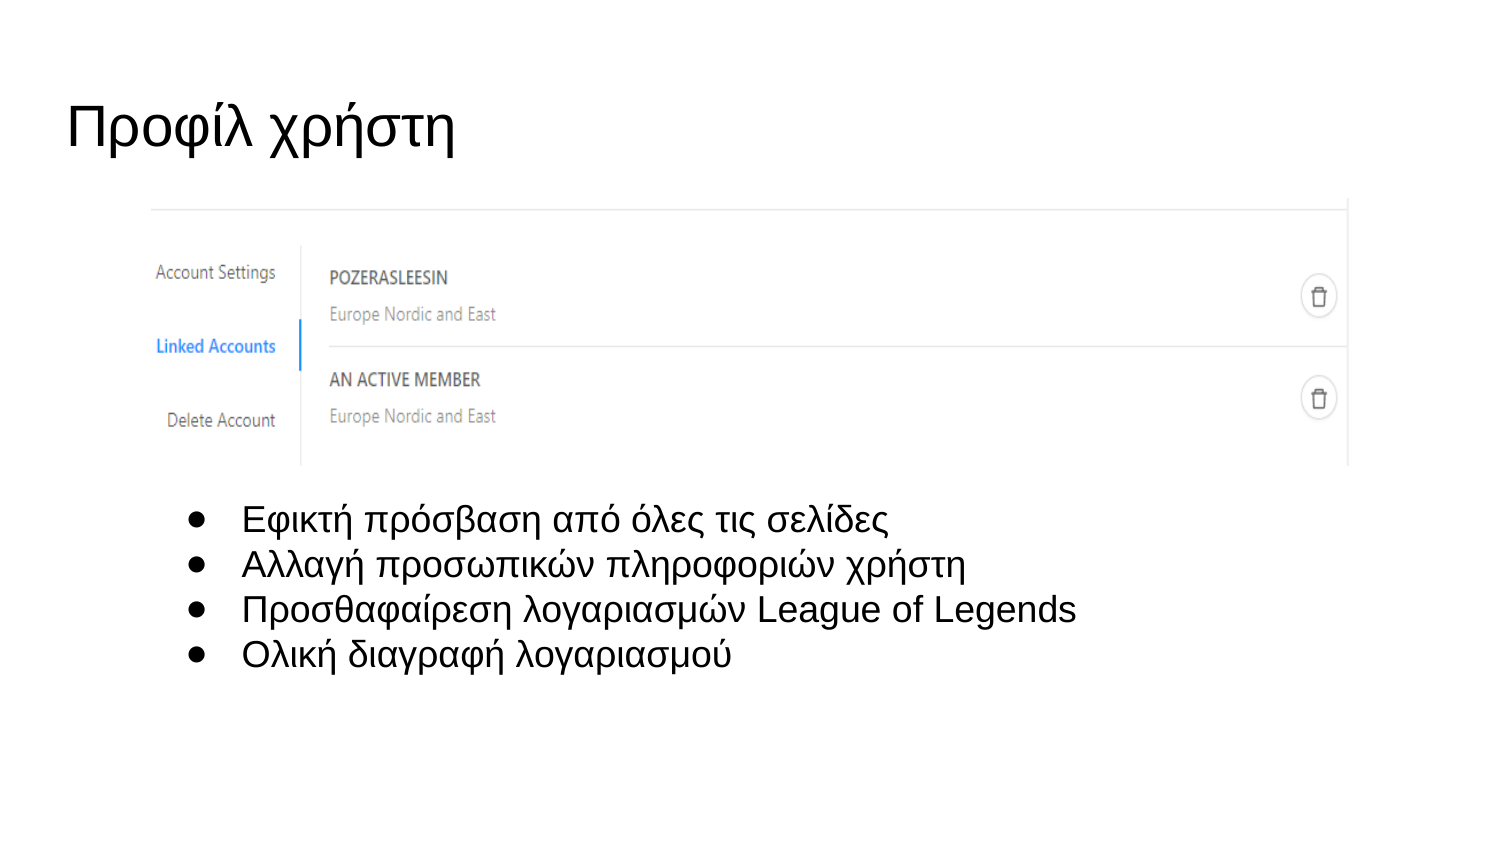

# Προφίλ χρήστη
Εφικτή πρόσβαση από όλες τις σελίδες
Αλλαγή προσωπικών πληροφοριών χρήστη
Προσθαφαίρεση λογαριασμών League of Legends
Ολική διαγραφή λογαριασμού